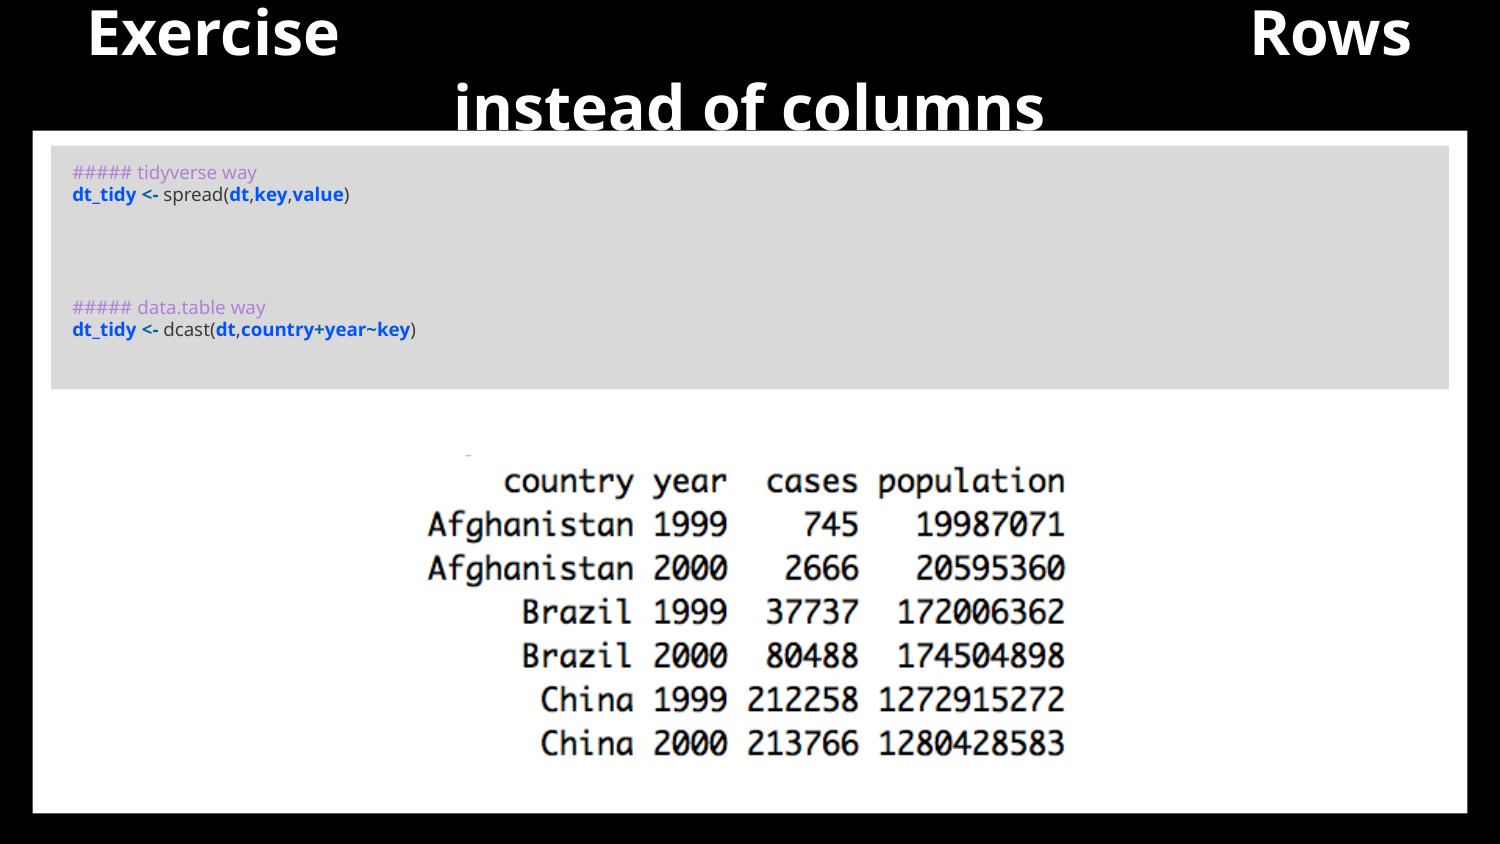

Exercise Rows instead of columns
##### tidyverse way dt_tidy <- spread(dt,key,value) ##### data.table way dt_tidy <- dcast(dt,country+year~key)